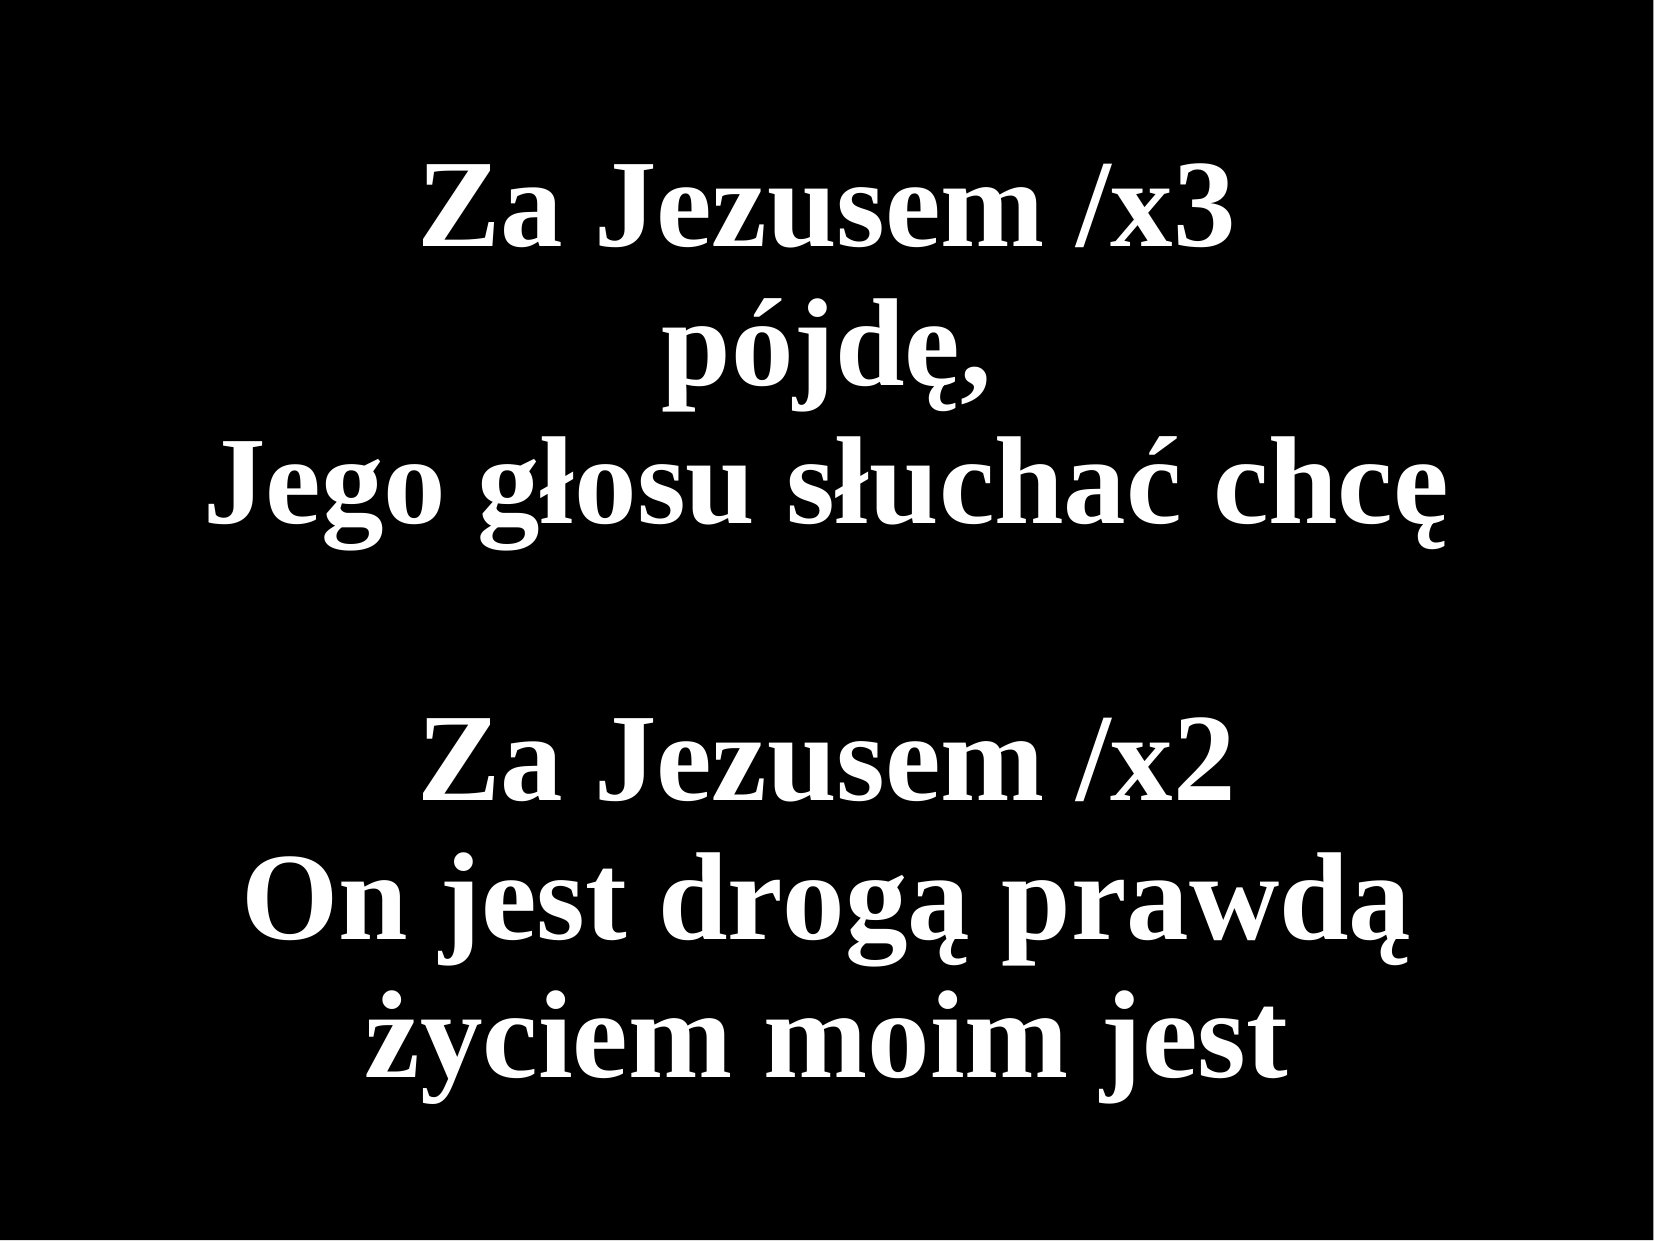

# Za Jezusem /x3 pójdę, Jego głosu słuchać chcę Za Jezusem /x2 On jest drogą prawdą życiem moim jest